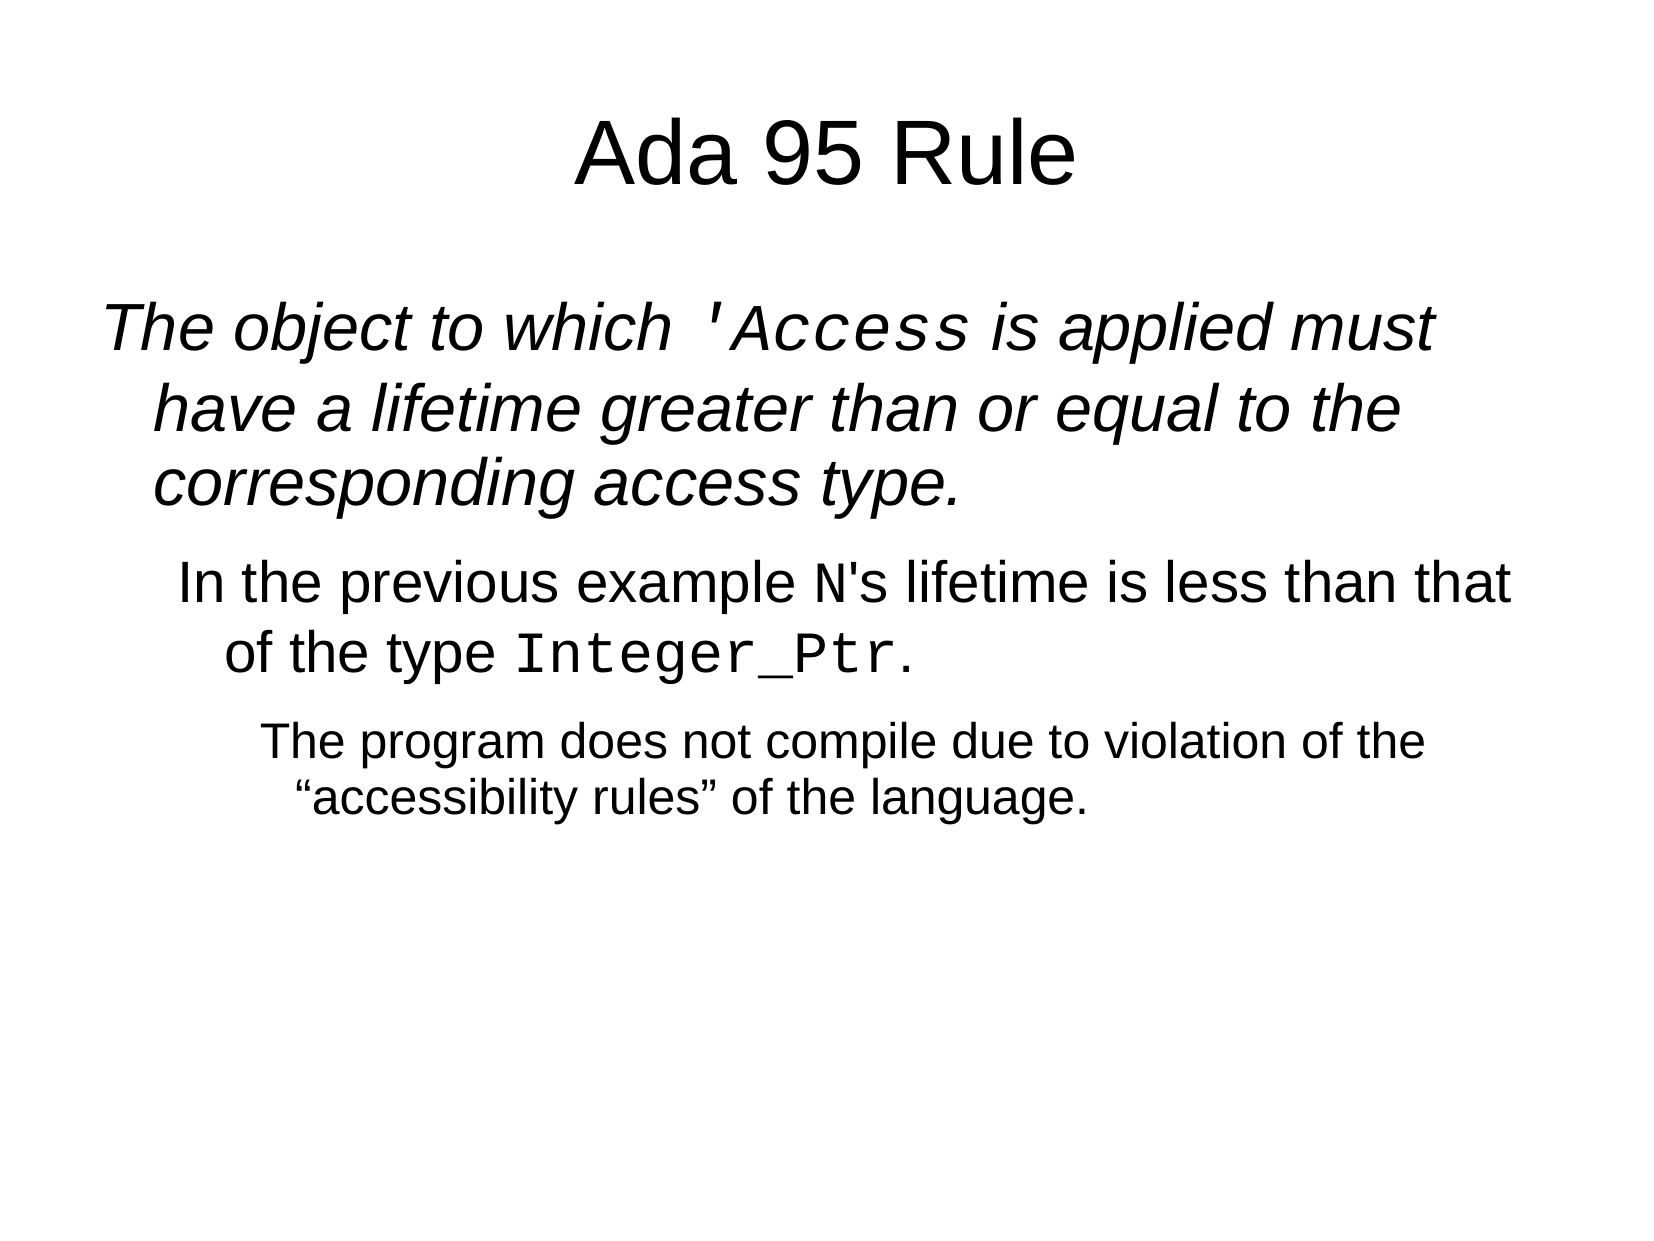

# Ada 95 Rule
The object to which 'Access is applied must have a lifetime greater than or equal to the corresponding access type.
In the previous example N's lifetime is less than that of the type Integer_Ptr.
The program does not compile due to violation of the “accessibility rules” of the language.